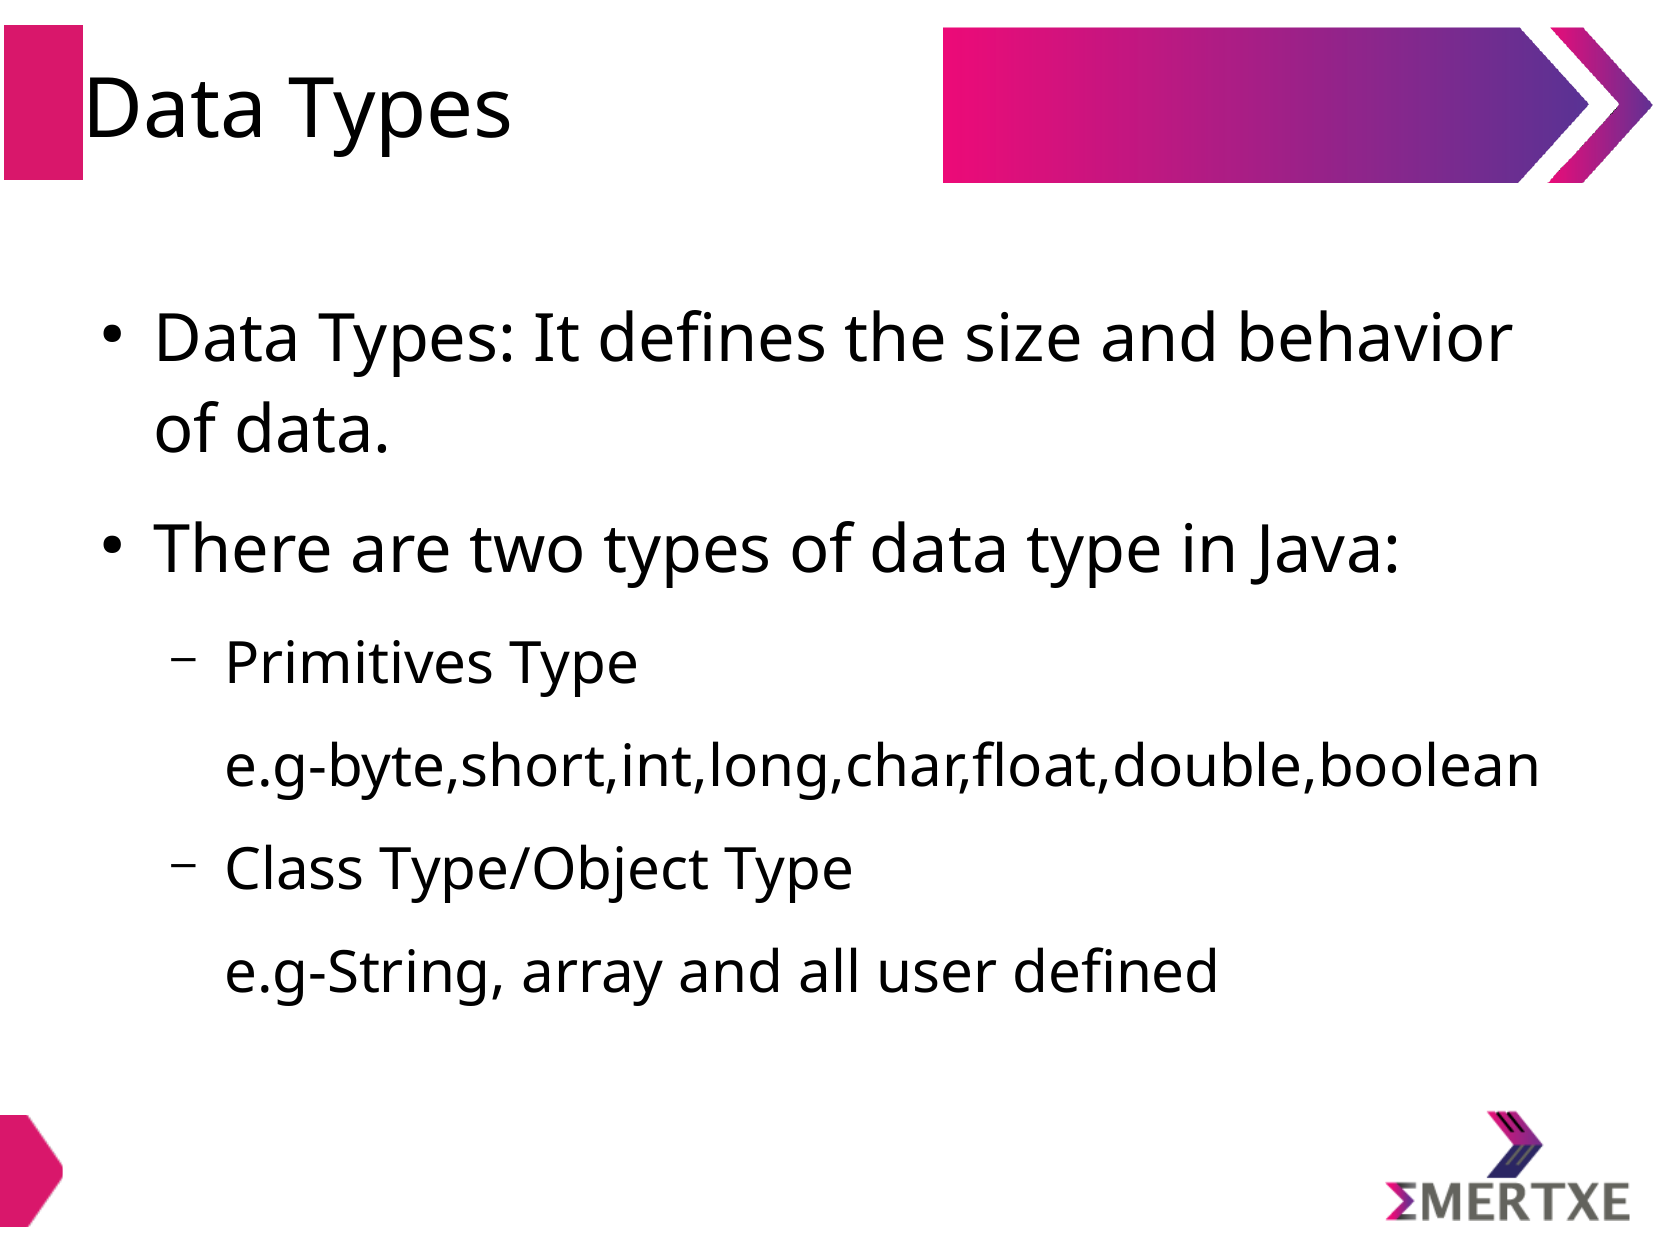

# Data Types
Data Types: It defines the size and behavior of data.
There are two types of data type in Java:
Primitives Type
e.g-byte,short,int,long,char,float,double,boolean
Class Type/Object Type
e.g-String, array and all user defined